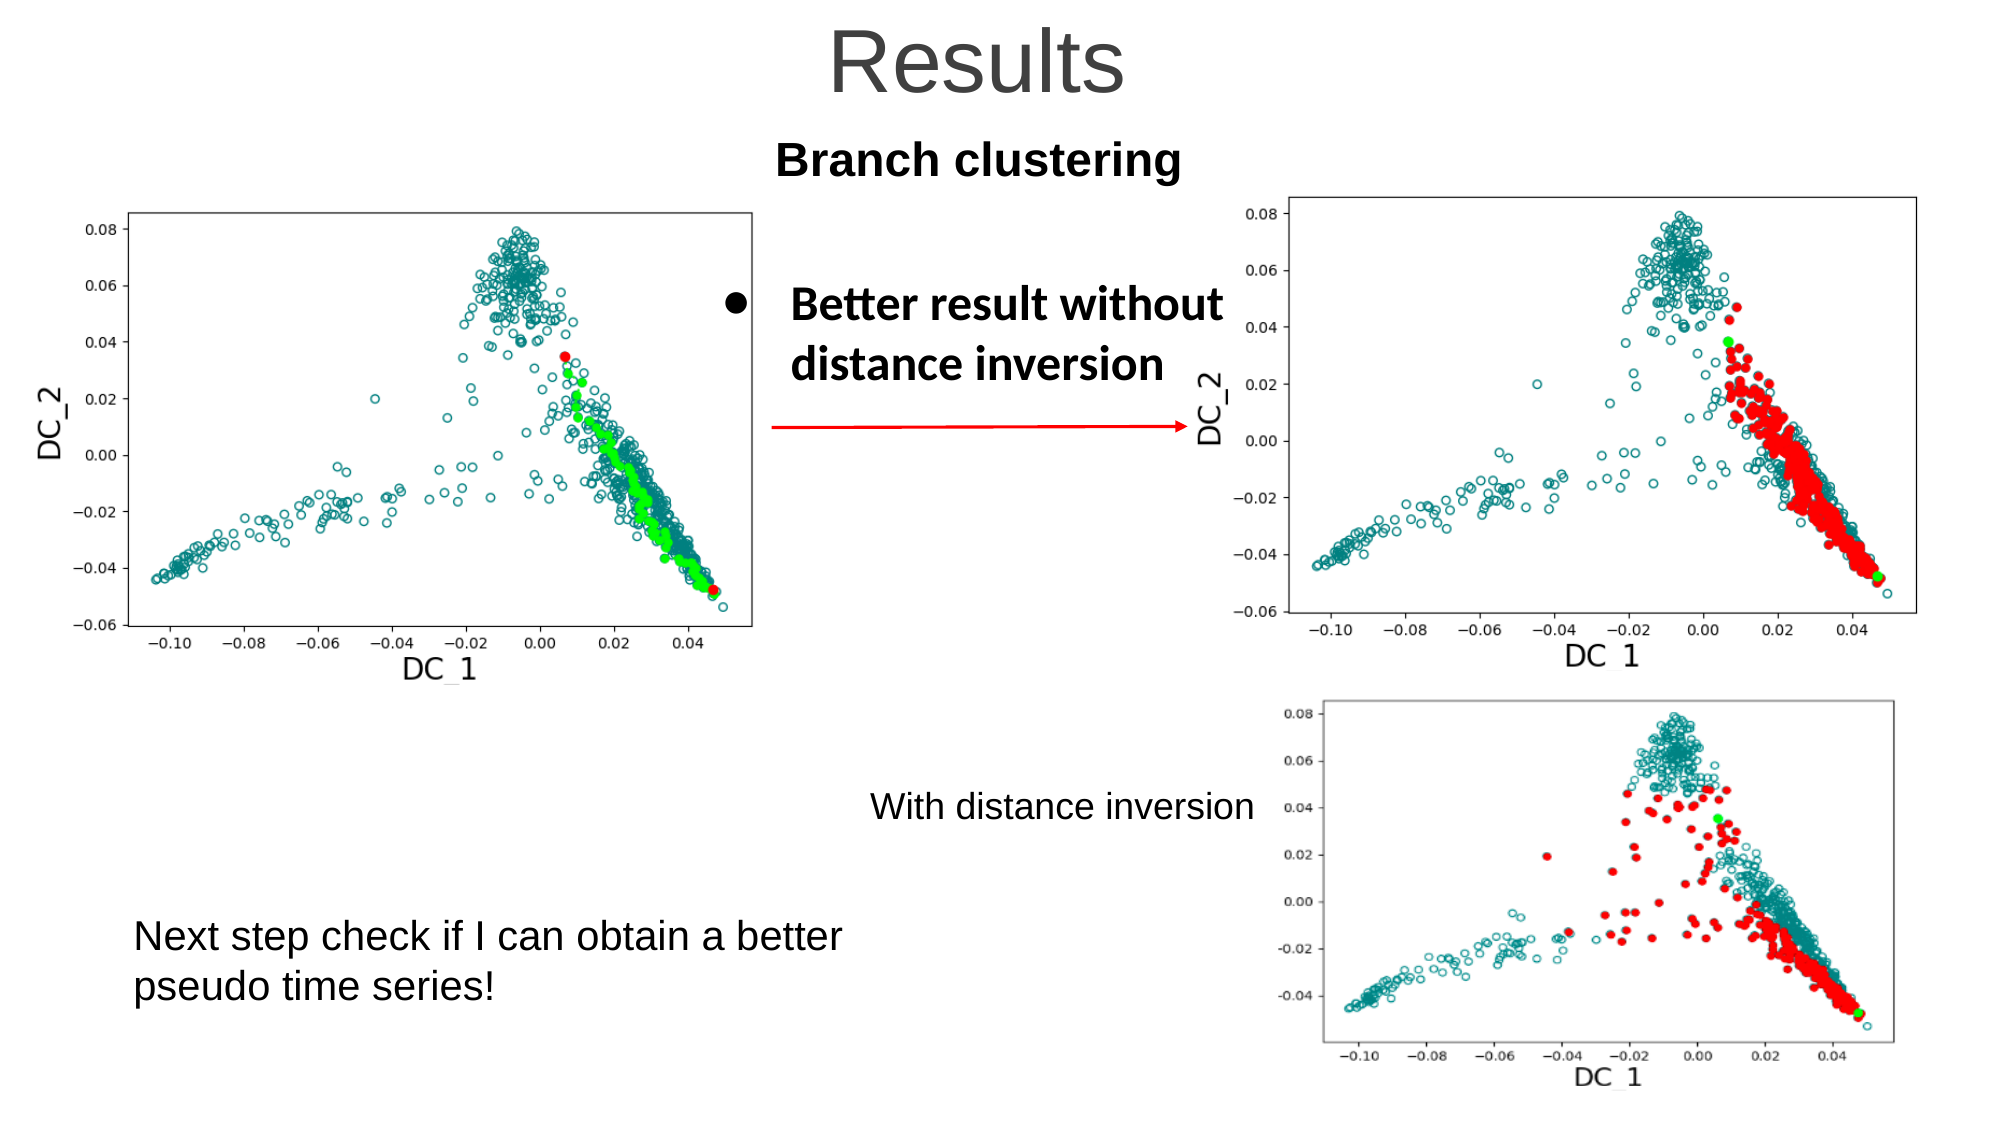

Results
Branch clustering
Better result without distance inversion
With distance inversion
Next step check if I can obtain a better pseudo time series!